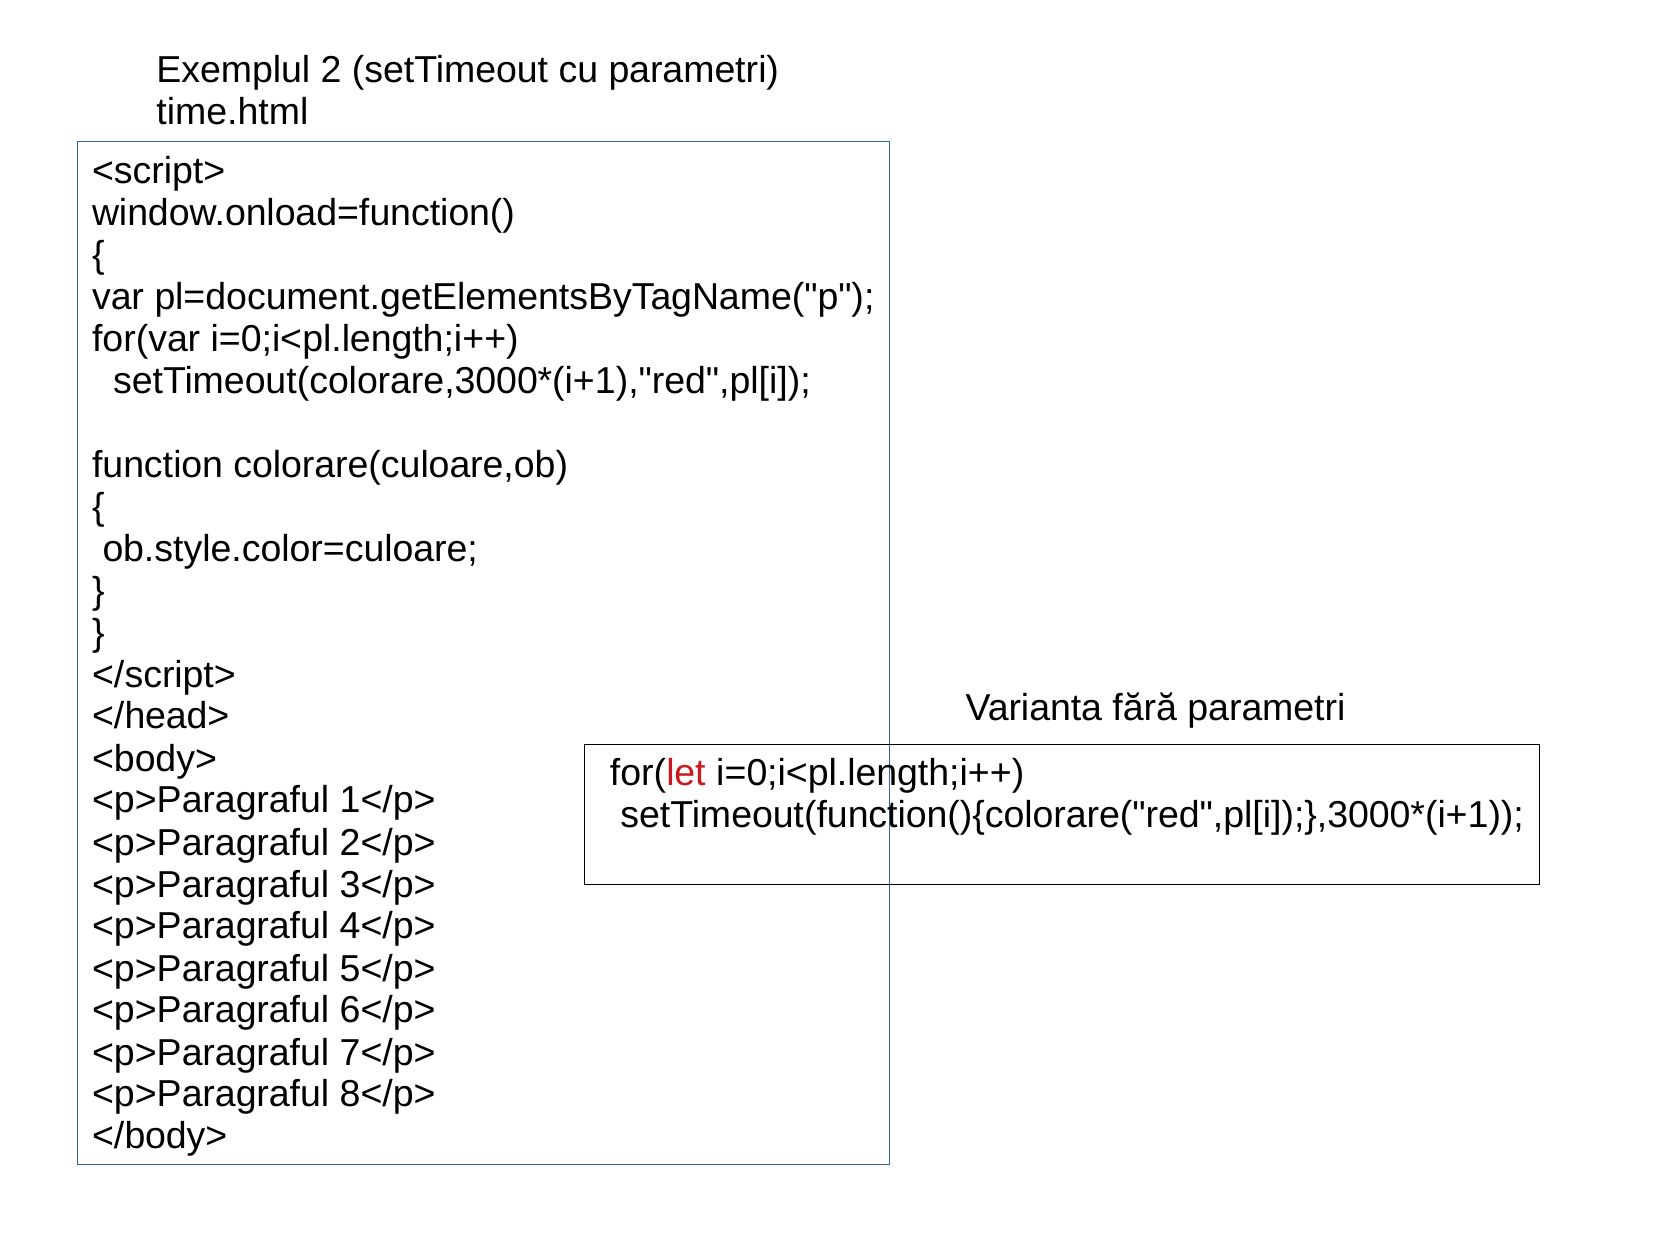

Exemplul 2 (setTimeout cu parametri)
time.html
<script>
window.onload=function()
{
var pl=document.getElementsByTagName("p");
for(var i=0;i<pl.length;i++)
 setTimeout(colorare,3000*(i+1),"red",pl[i]);
function colorare(culoare,ob)
{
 ob.style.color=culoare;
}
}
</script>
</head>
<body>
<p>Paragraful 1</p>
<p>Paragraful 2</p>
<p>Paragraful 3</p>
<p>Paragraful 4</p>
<p>Paragraful 5</p>
<p>Paragraful 6</p>
<p>Paragraful 7</p>
<p>Paragraful 8</p>
</body>
Varianta fără parametri
 for(let i=0;i<pl.length;i++)
 setTimeout(function(){colorare("red",pl[i]);},3000*(i+1));